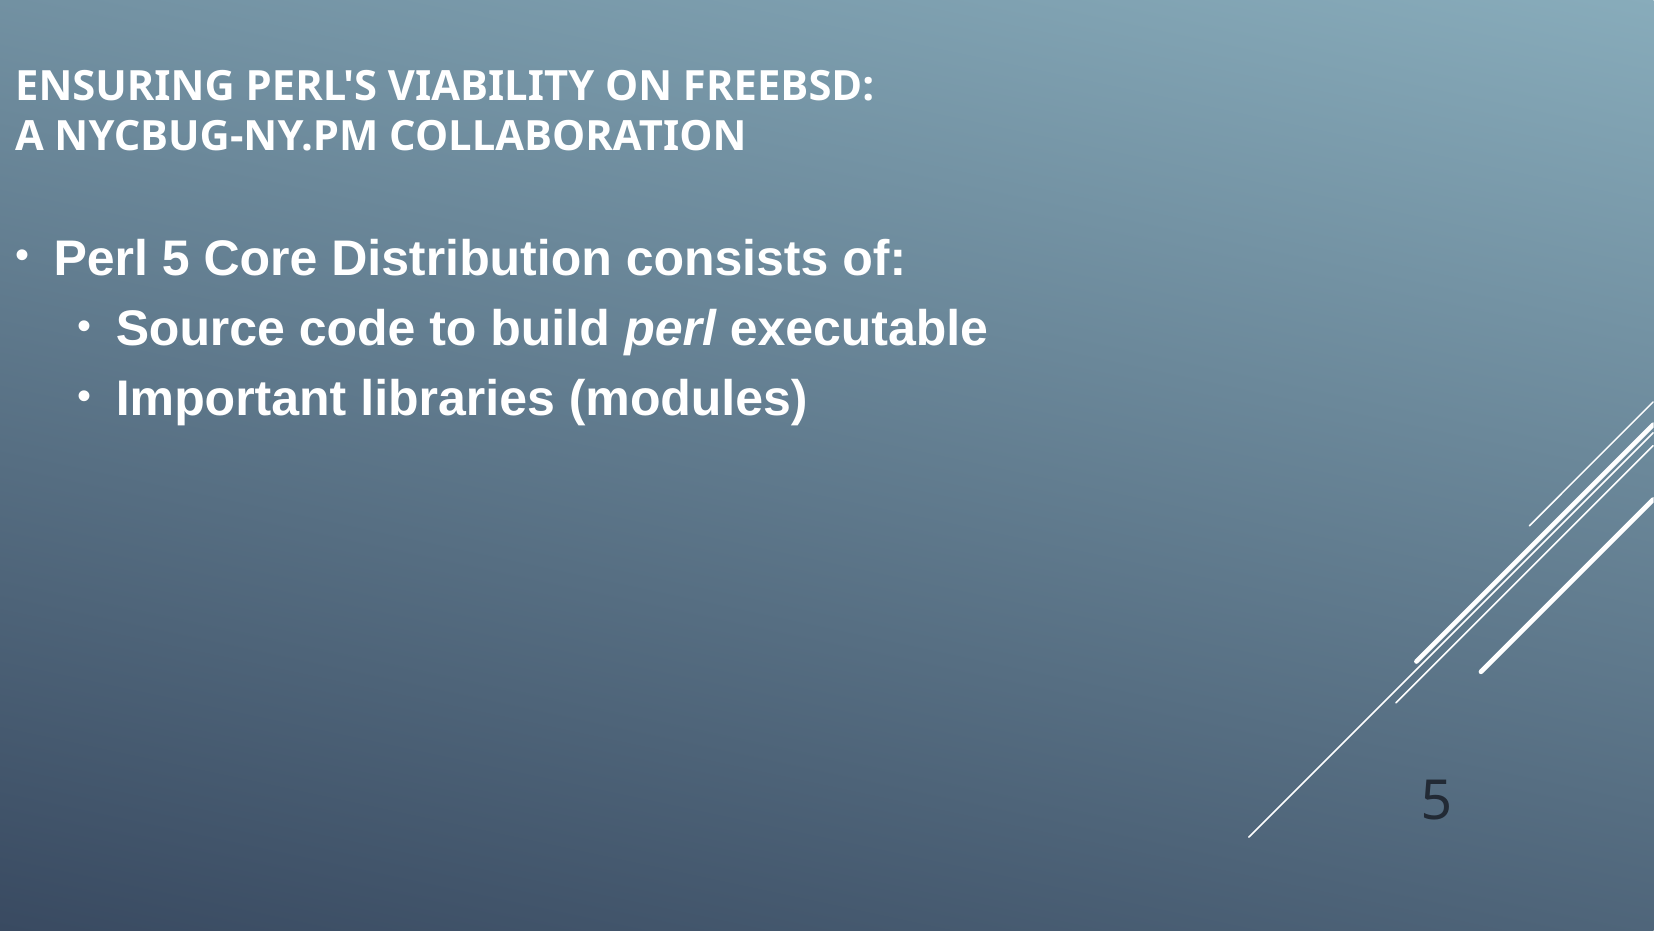

# Ensuring Perl's Viability on FreeBSD: A NYCBUG-NY.PM Collaboration
Perl 5 Core Distribution consists of:
Source code to build perl executable
Important libraries (modules)
5